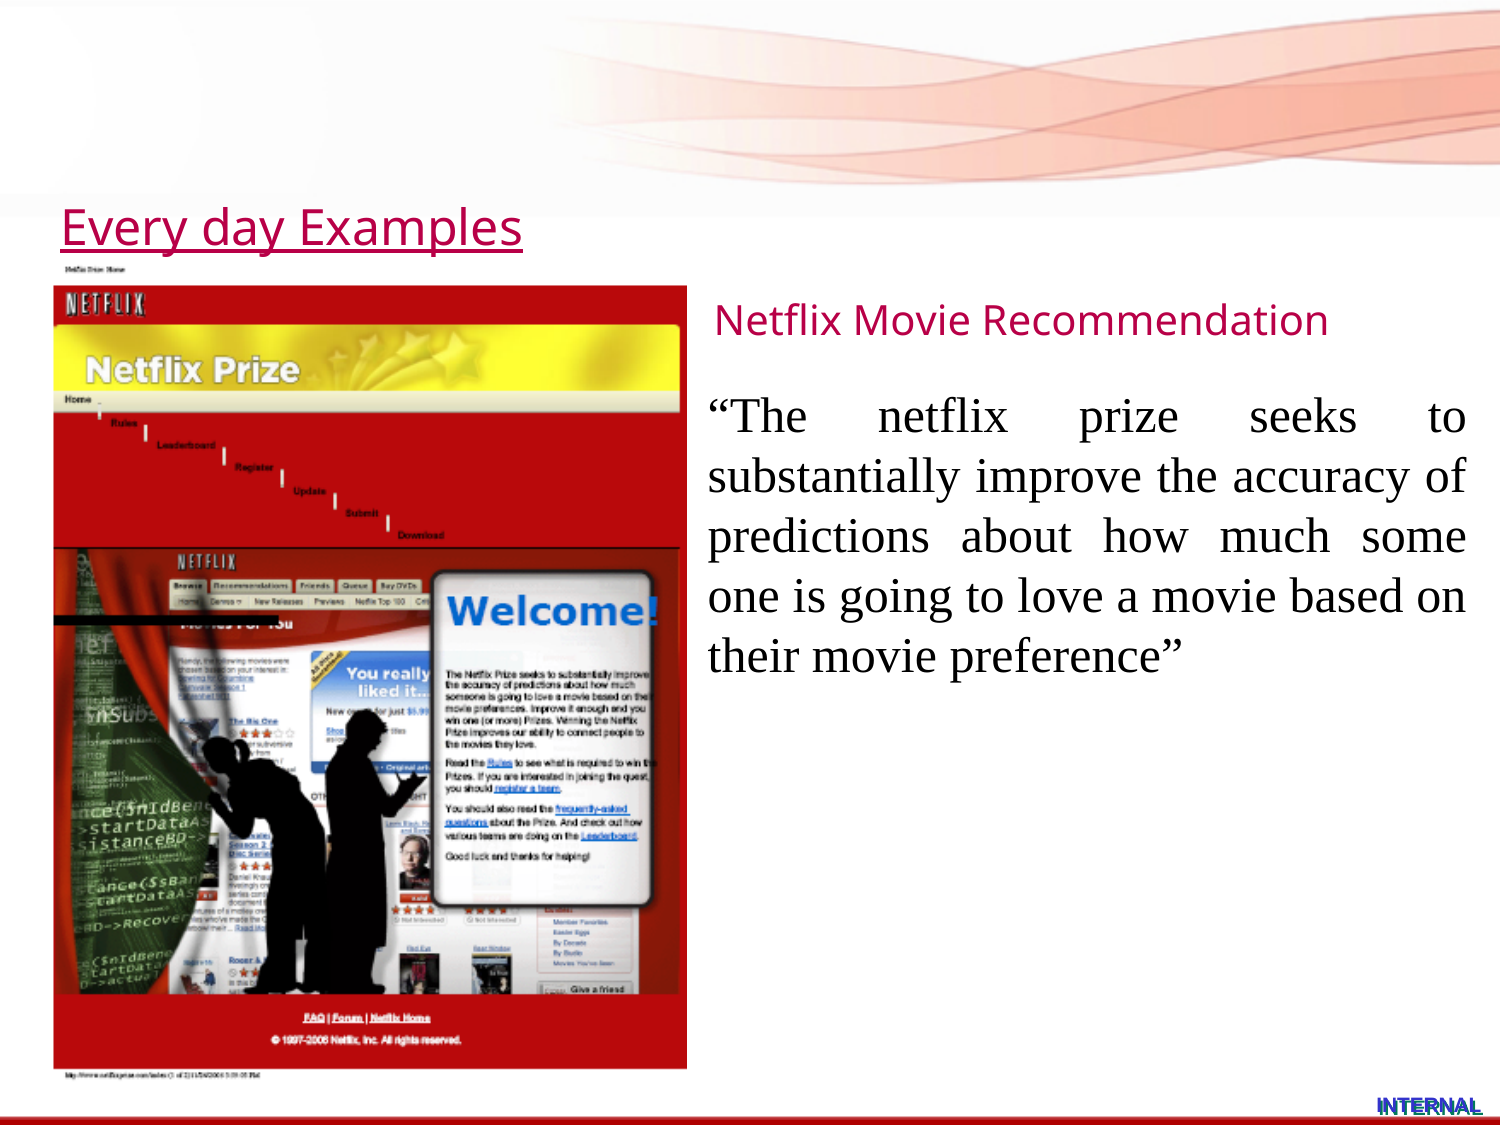

Every day Examples
Netflix Movie Recommendation
“The netflix prize seeks to substantially improve the accuracy of predictions about how much some one is going to love a movie based on their movie preference”